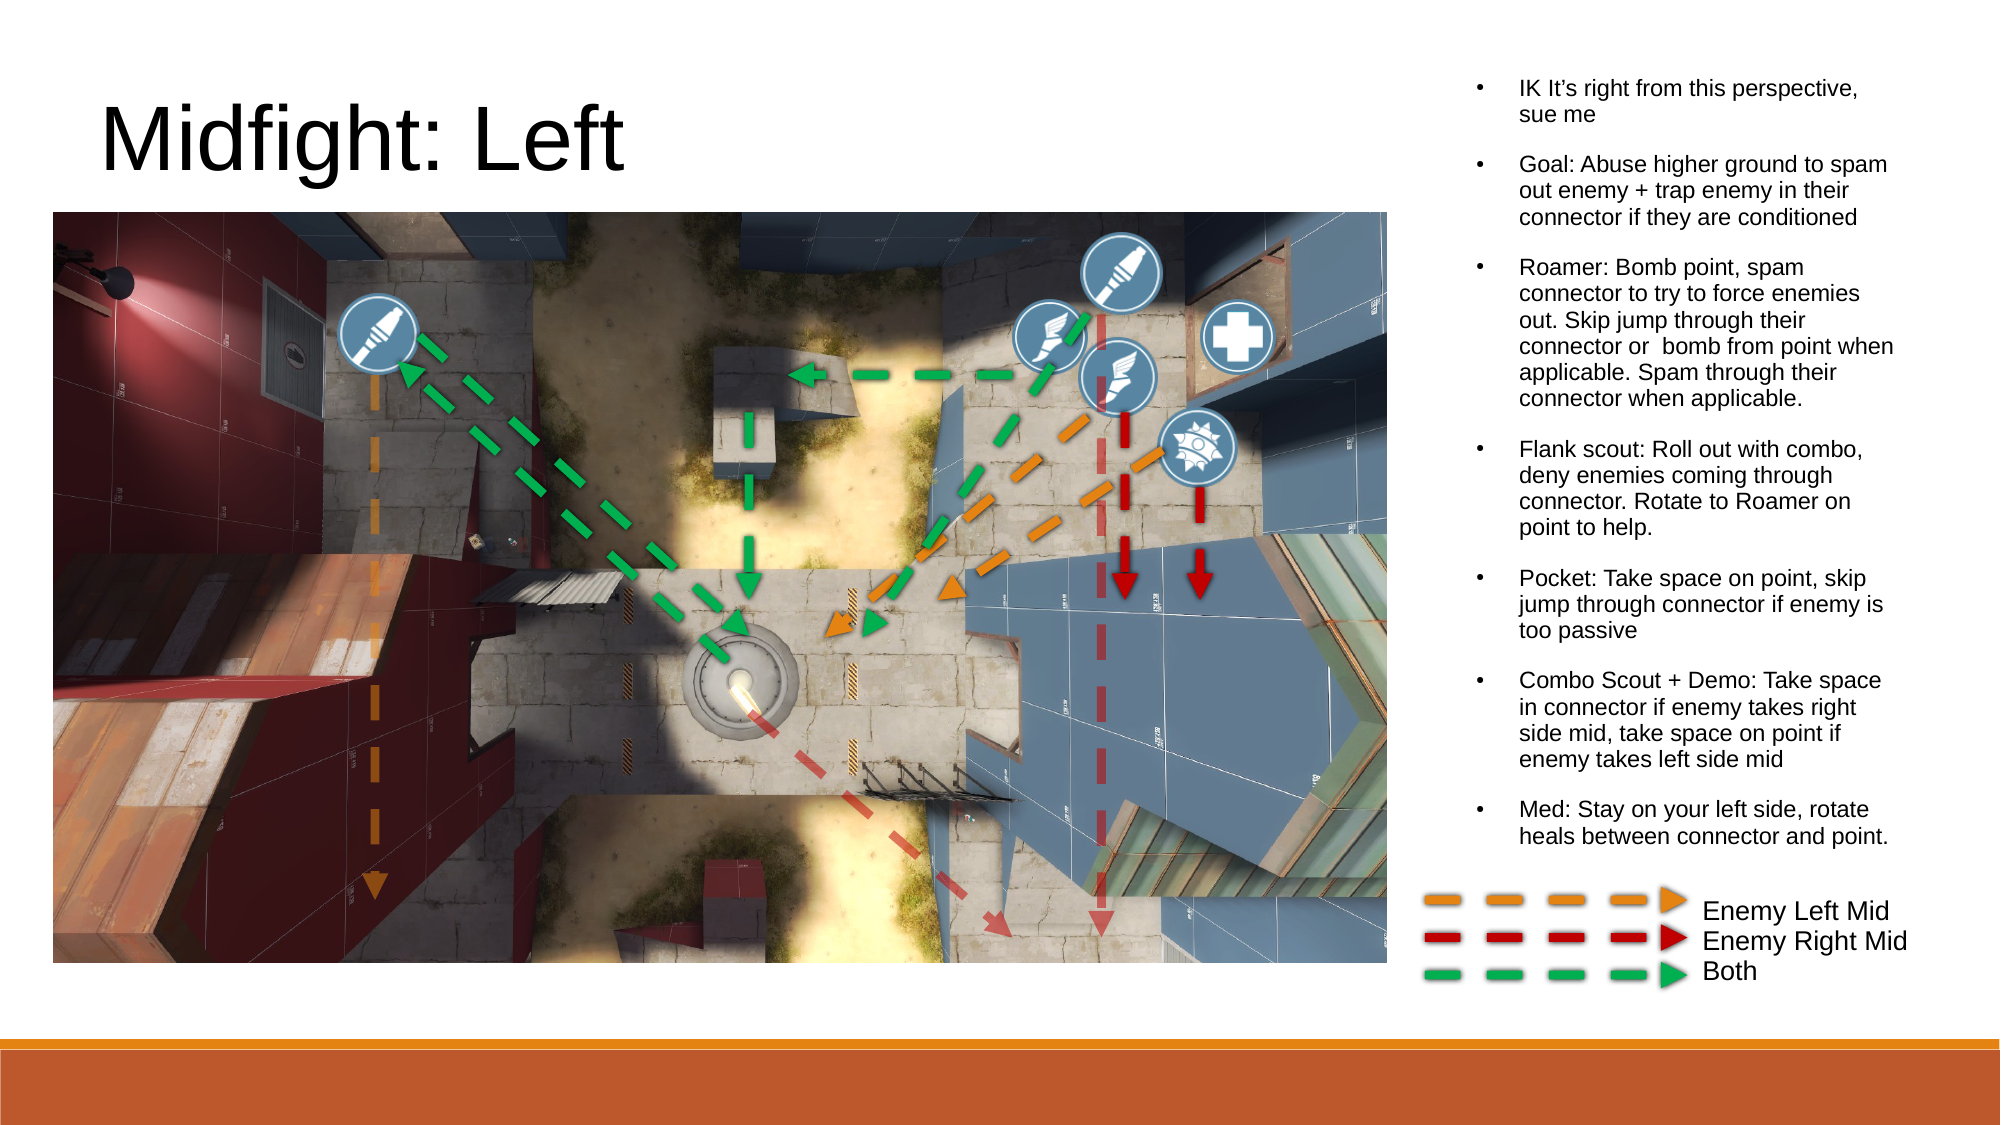

# Midfight: Left
IK It’s right from this perspective, sue me
Goal: Abuse higher ground to spam out enemy + trap enemy in their connector if they are conditioned
Roamer: Bomb point, spam connector to try to force enemies out. Skip jump through their connector or bomb from point when applicable. Spam through their connector when applicable.
Flank scout: Roll out with combo, deny enemies coming through connector. Rotate to Roamer on point to help.
Pocket: Take space on point, skip jump through connector if enemy is too passive
Combo Scout + Demo: Take space in connector if enemy takes right side mid, take space on point if enemy takes left side mid
Med: Stay on your left side, rotate heals between connector and point.
Enemy Left Mid
Enemy Right Mid
Both